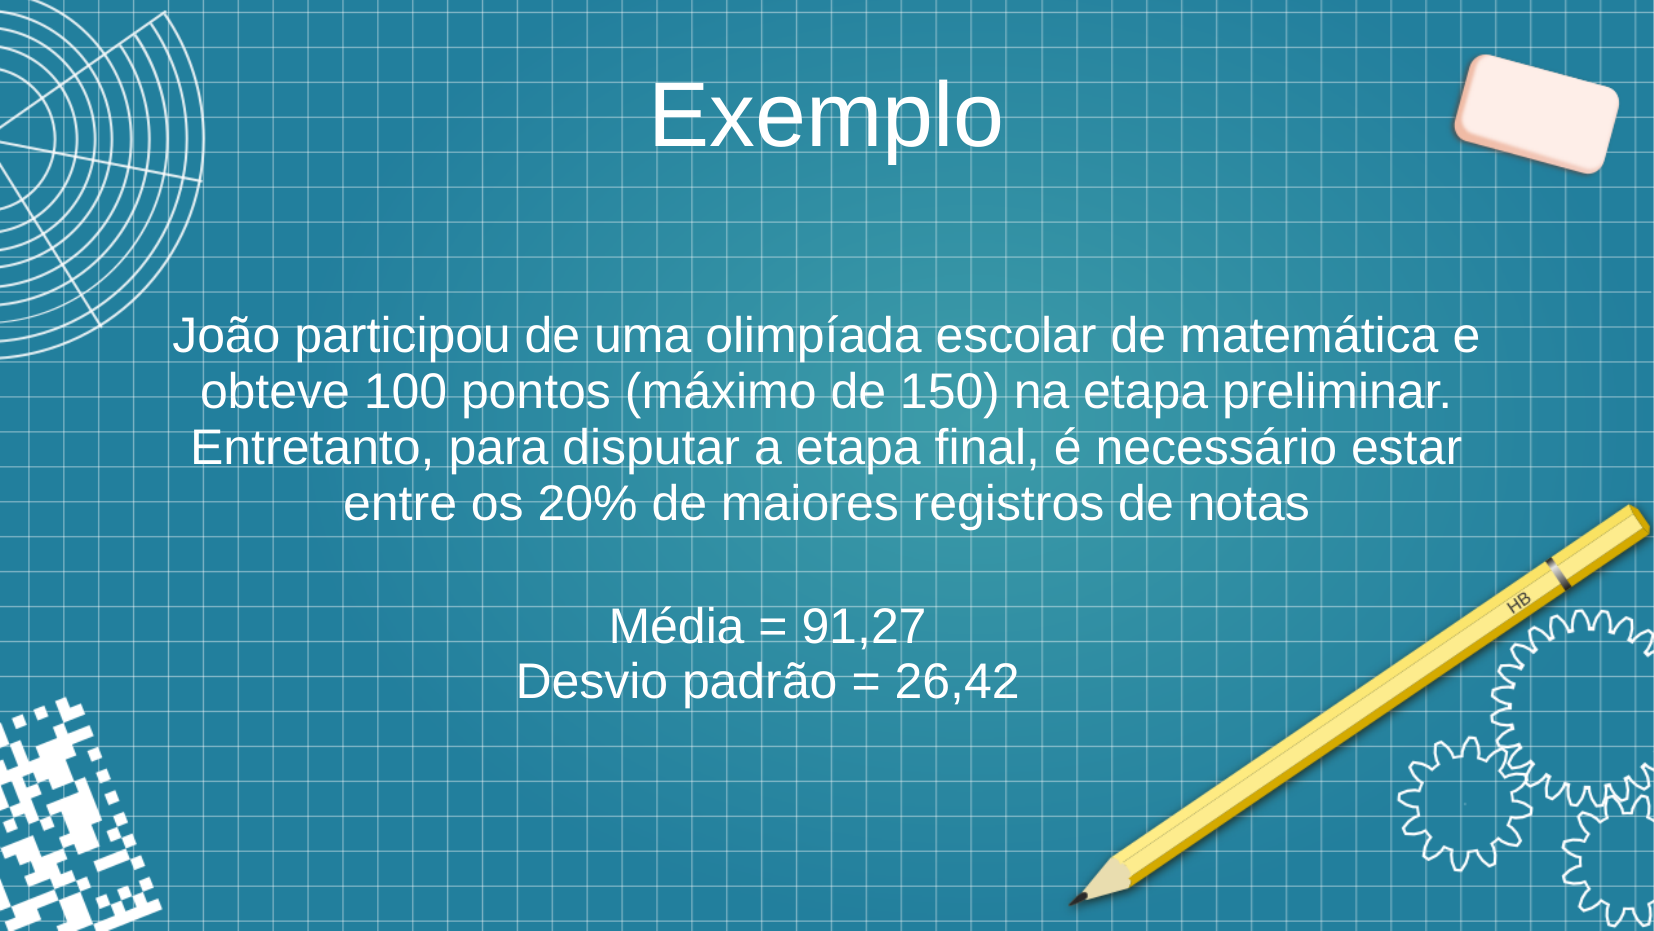

# Exemplo
João participou de uma olimpíada escolar de matemática e obteve 100 pontos (máximo de 150) na etapa preliminar. Entretanto, para disputar a etapa final, é necessário estar entre os 20% de maiores registros de notas
Média = 91,27
Desvio padrão = 26,42